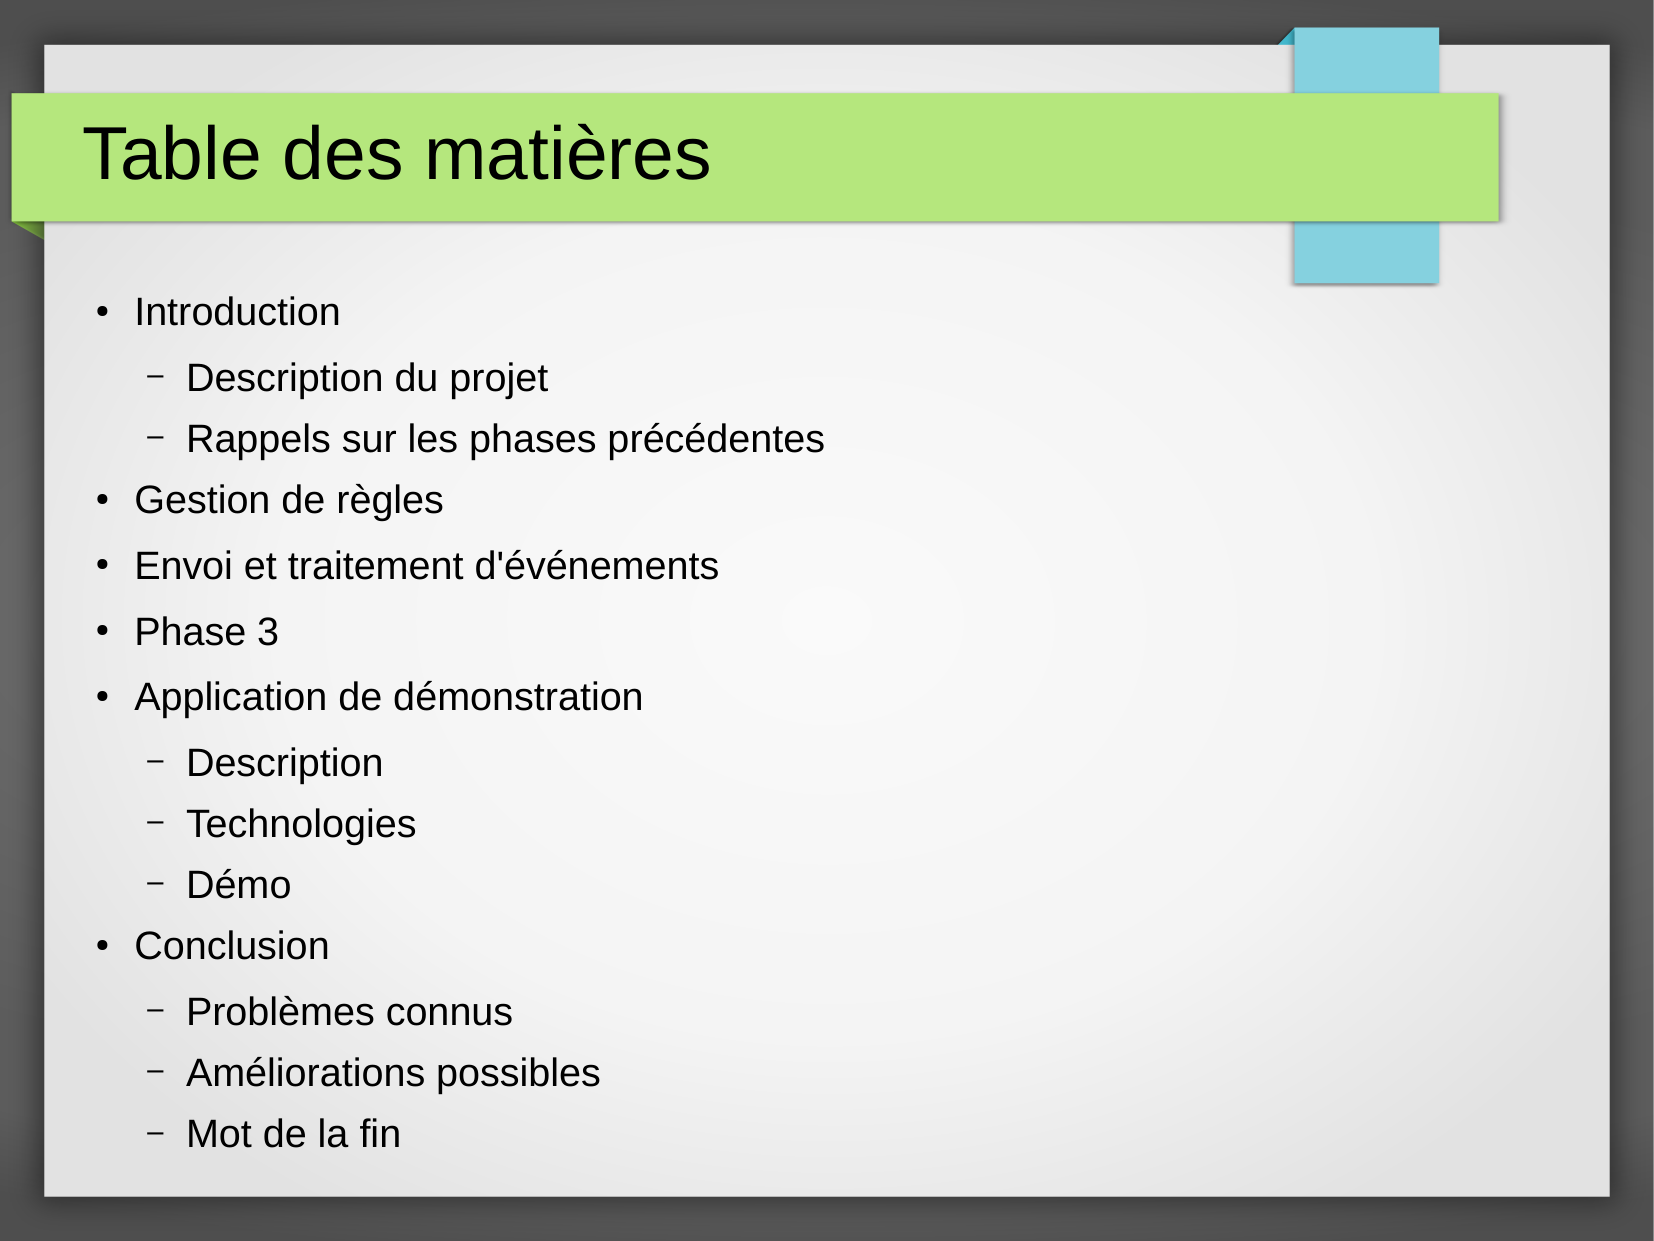

# Table des matières
Introduction
Description du projet
Rappels sur les phases précédentes
Gestion de règles
Envoi et traitement d'événements
Phase 3
Application de démonstration
Description
Technologies
Démo
Conclusion
Problèmes connus
Améliorations possibles
Mot de la fin